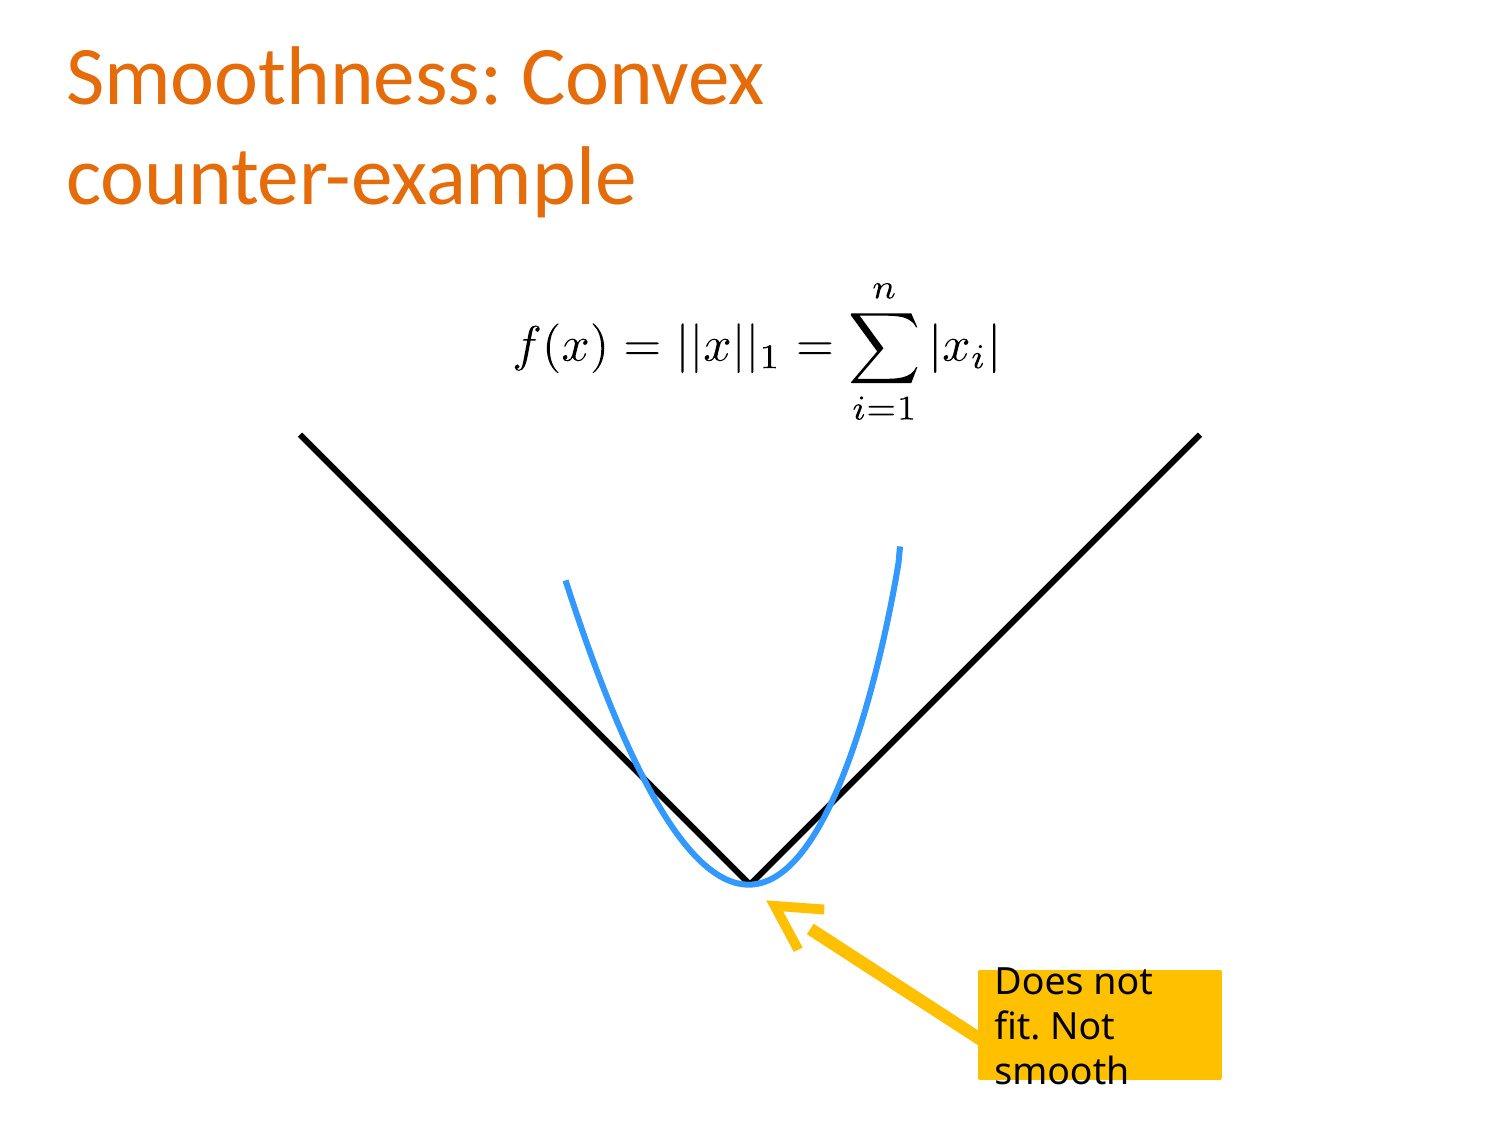

Smoothness: Convex
counter-example
Does not fit. Not smooth